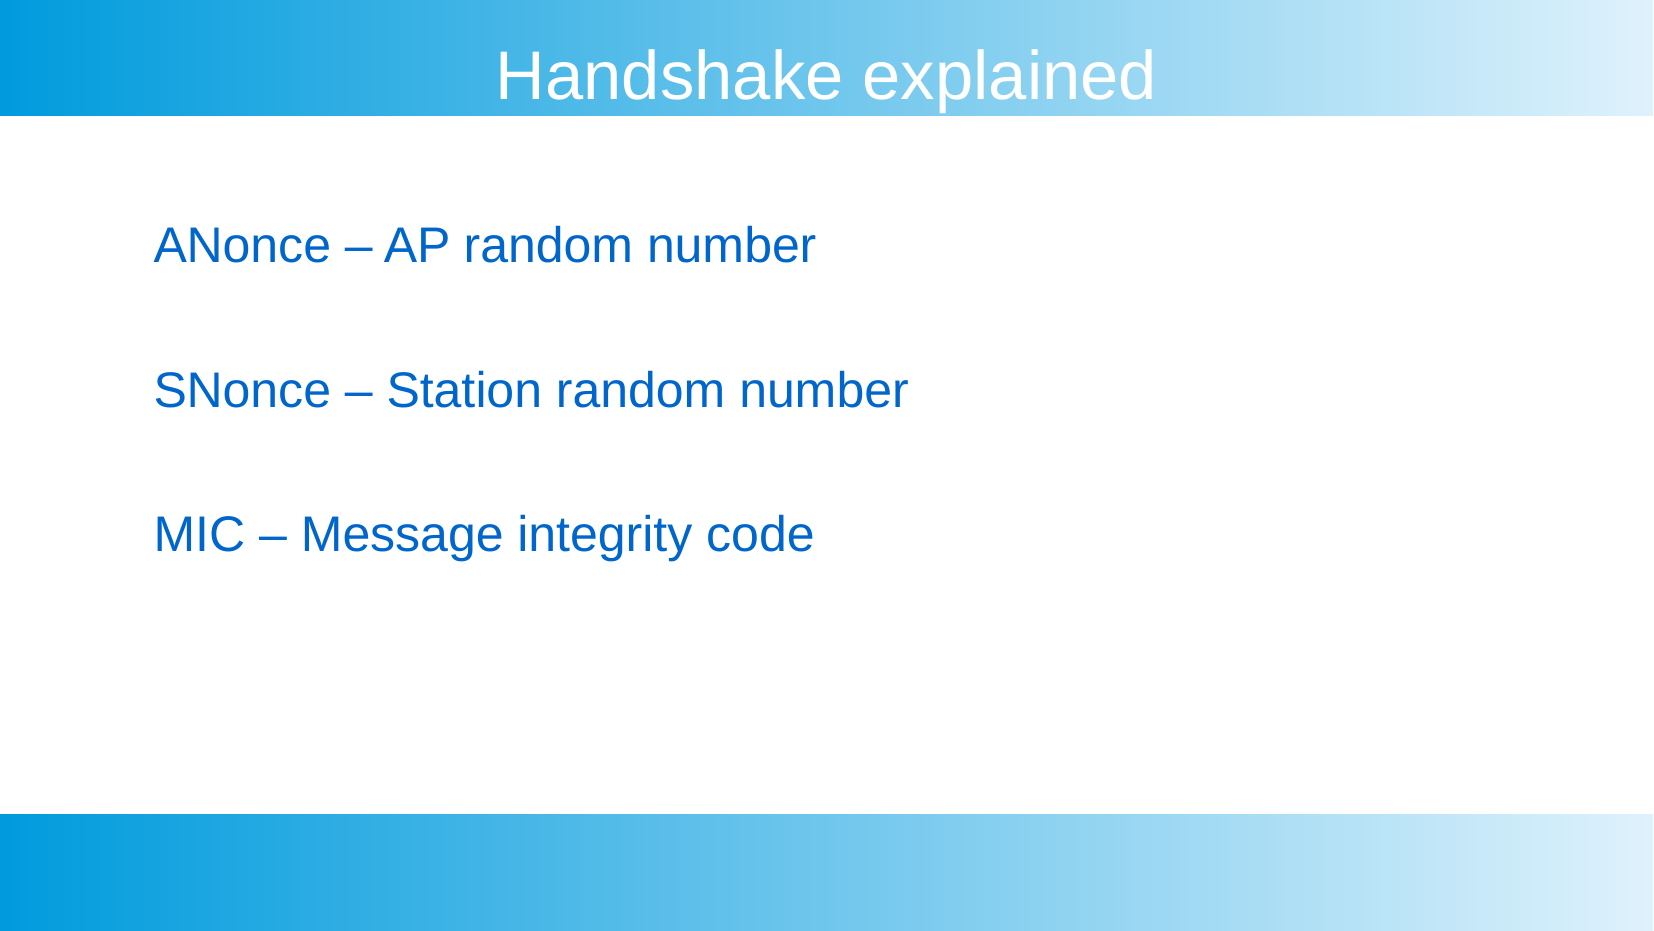

# Handshake explained
ANonce – AP random number
SNonce – Station random number
MIC – Message integrity code